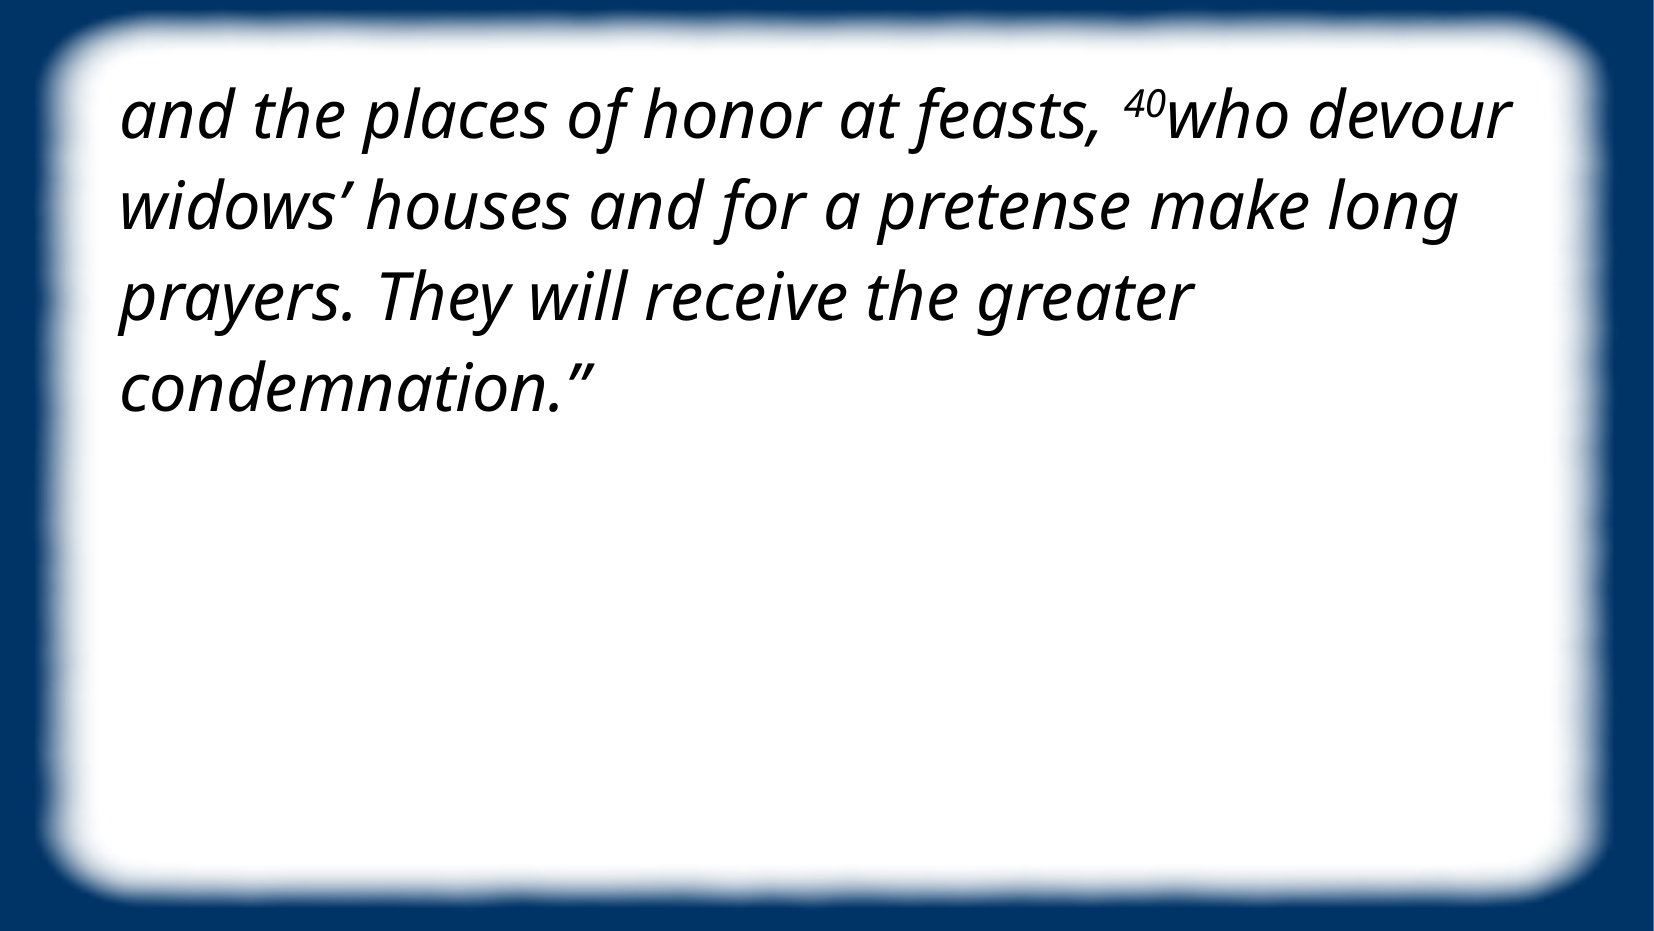

and the places of honor at feasts, 40who devour widows’ houses and for a pretense make long prayers. They will receive the greater condemnation.”